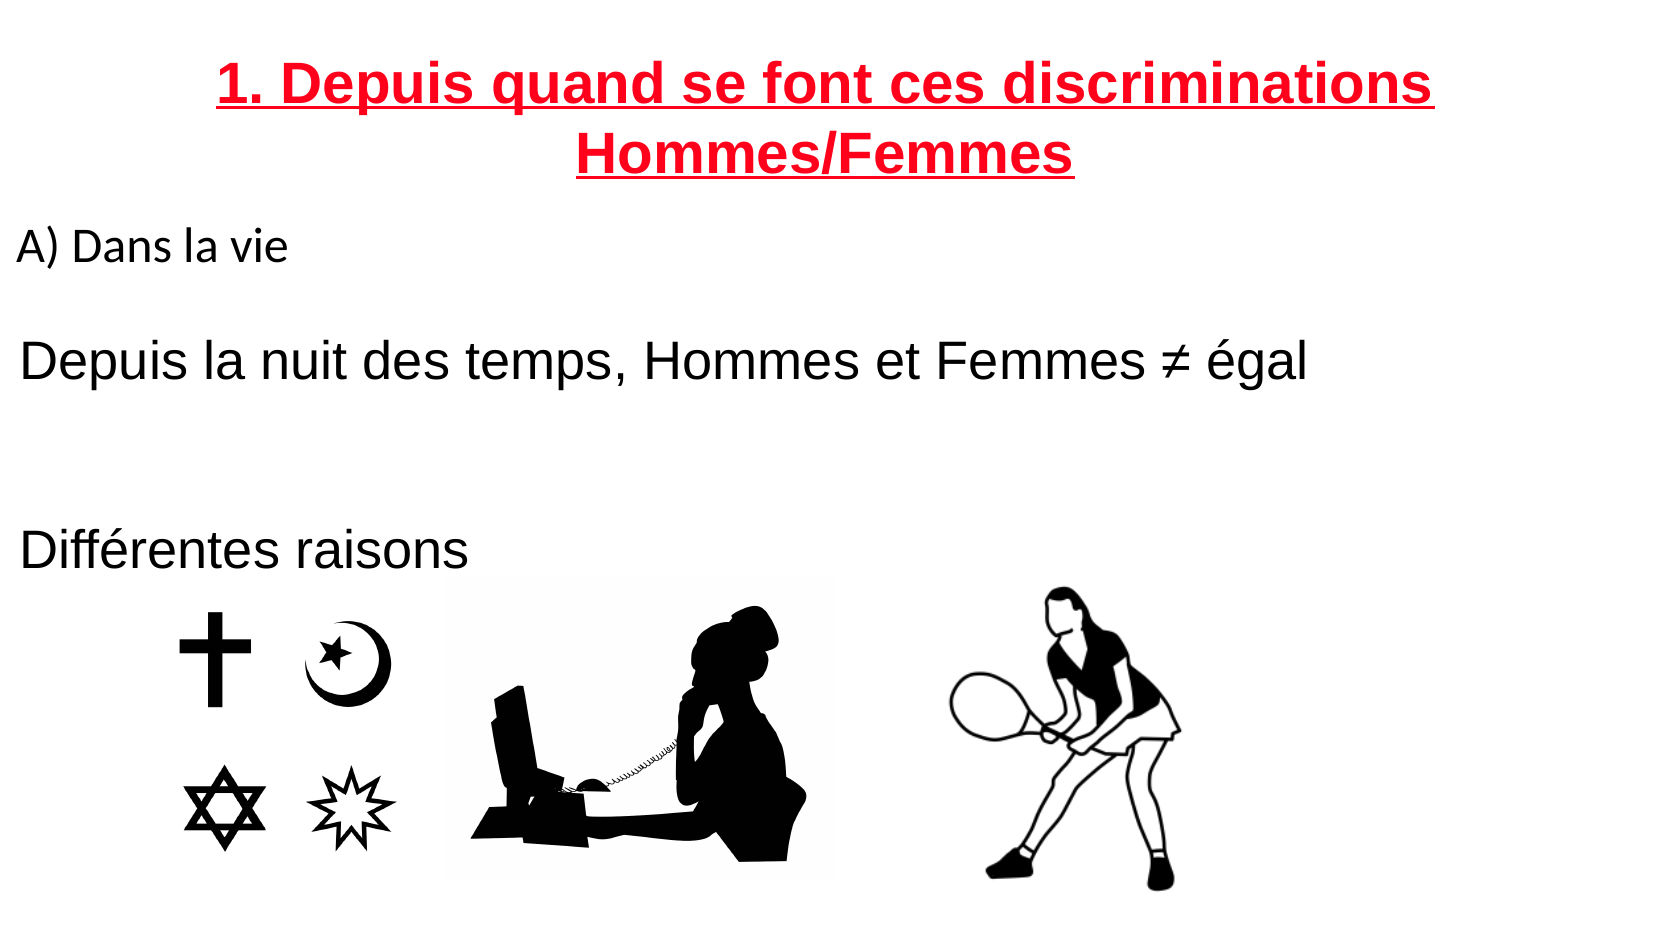

# 1. Depuis quand se font ces discriminations Hommes/Femmes
A) Dans la vie
Depuis la nuit des temps, Hommes et Femmes ≠ égal
Différentes raisons